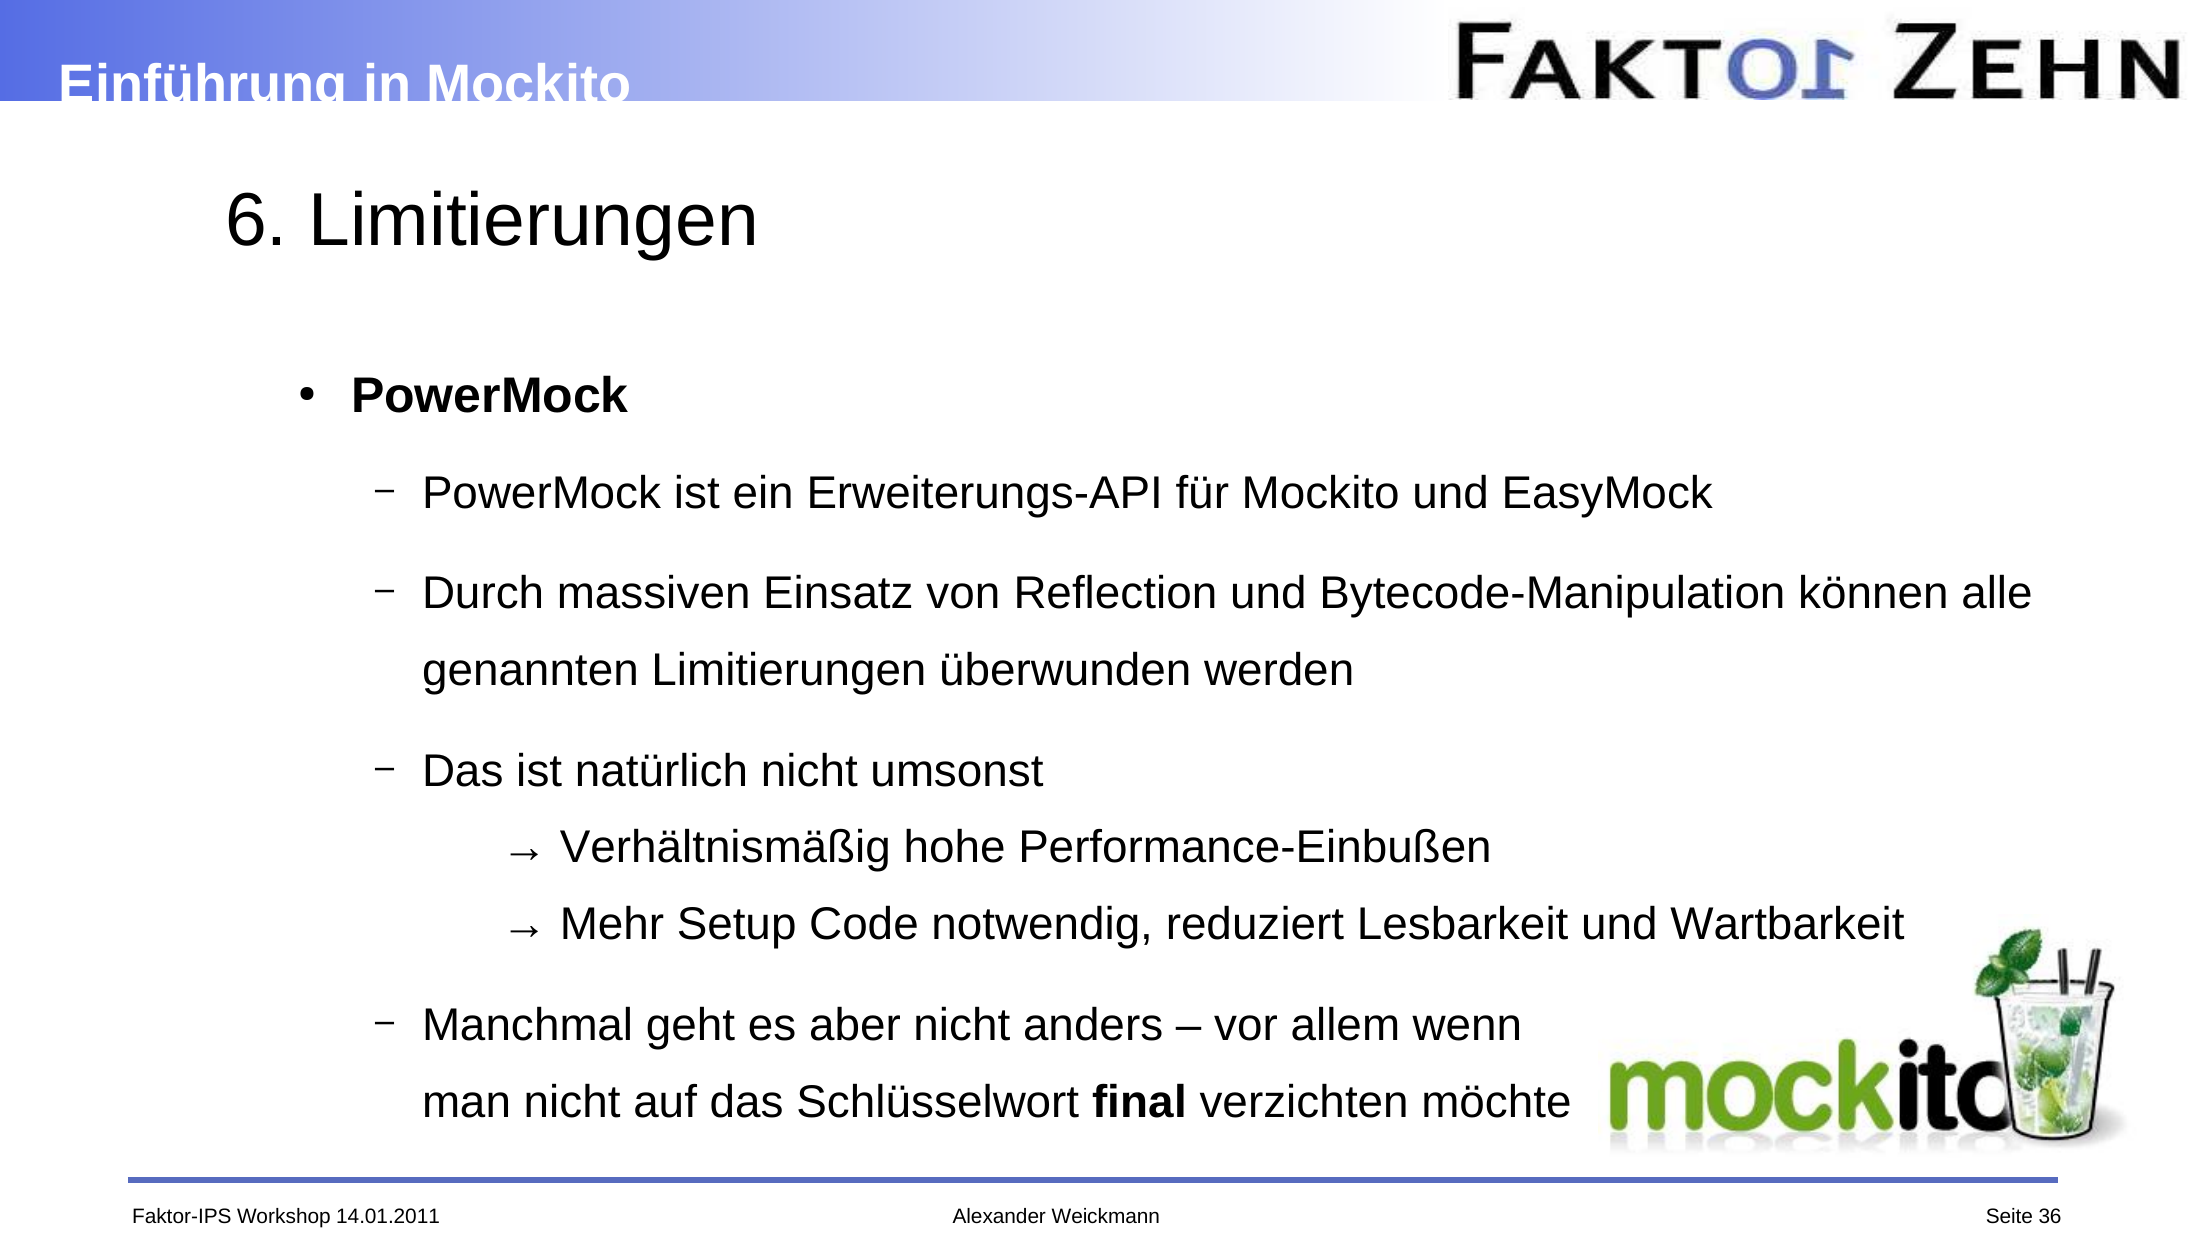

# 6. Limitierungen
PowerMock
PowerMock ist ein Erweiterungs-API für Mockito und EasyMock
Durch massiven Einsatz von Reflection und Bytecode-Manipulation können alle genannten Limitierungen überwunden werden
Das ist natürlich nicht umsonst
		→ Verhältnismäßig hohe Performance-Einbußen
		→ Mehr Setup Code notwendig, reduziert Lesbarkeit und Wartbarkeit
Manchmal geht es aber nicht anders – vor allem wenn
man nicht auf das Schlüsselwort final verzichten möchte